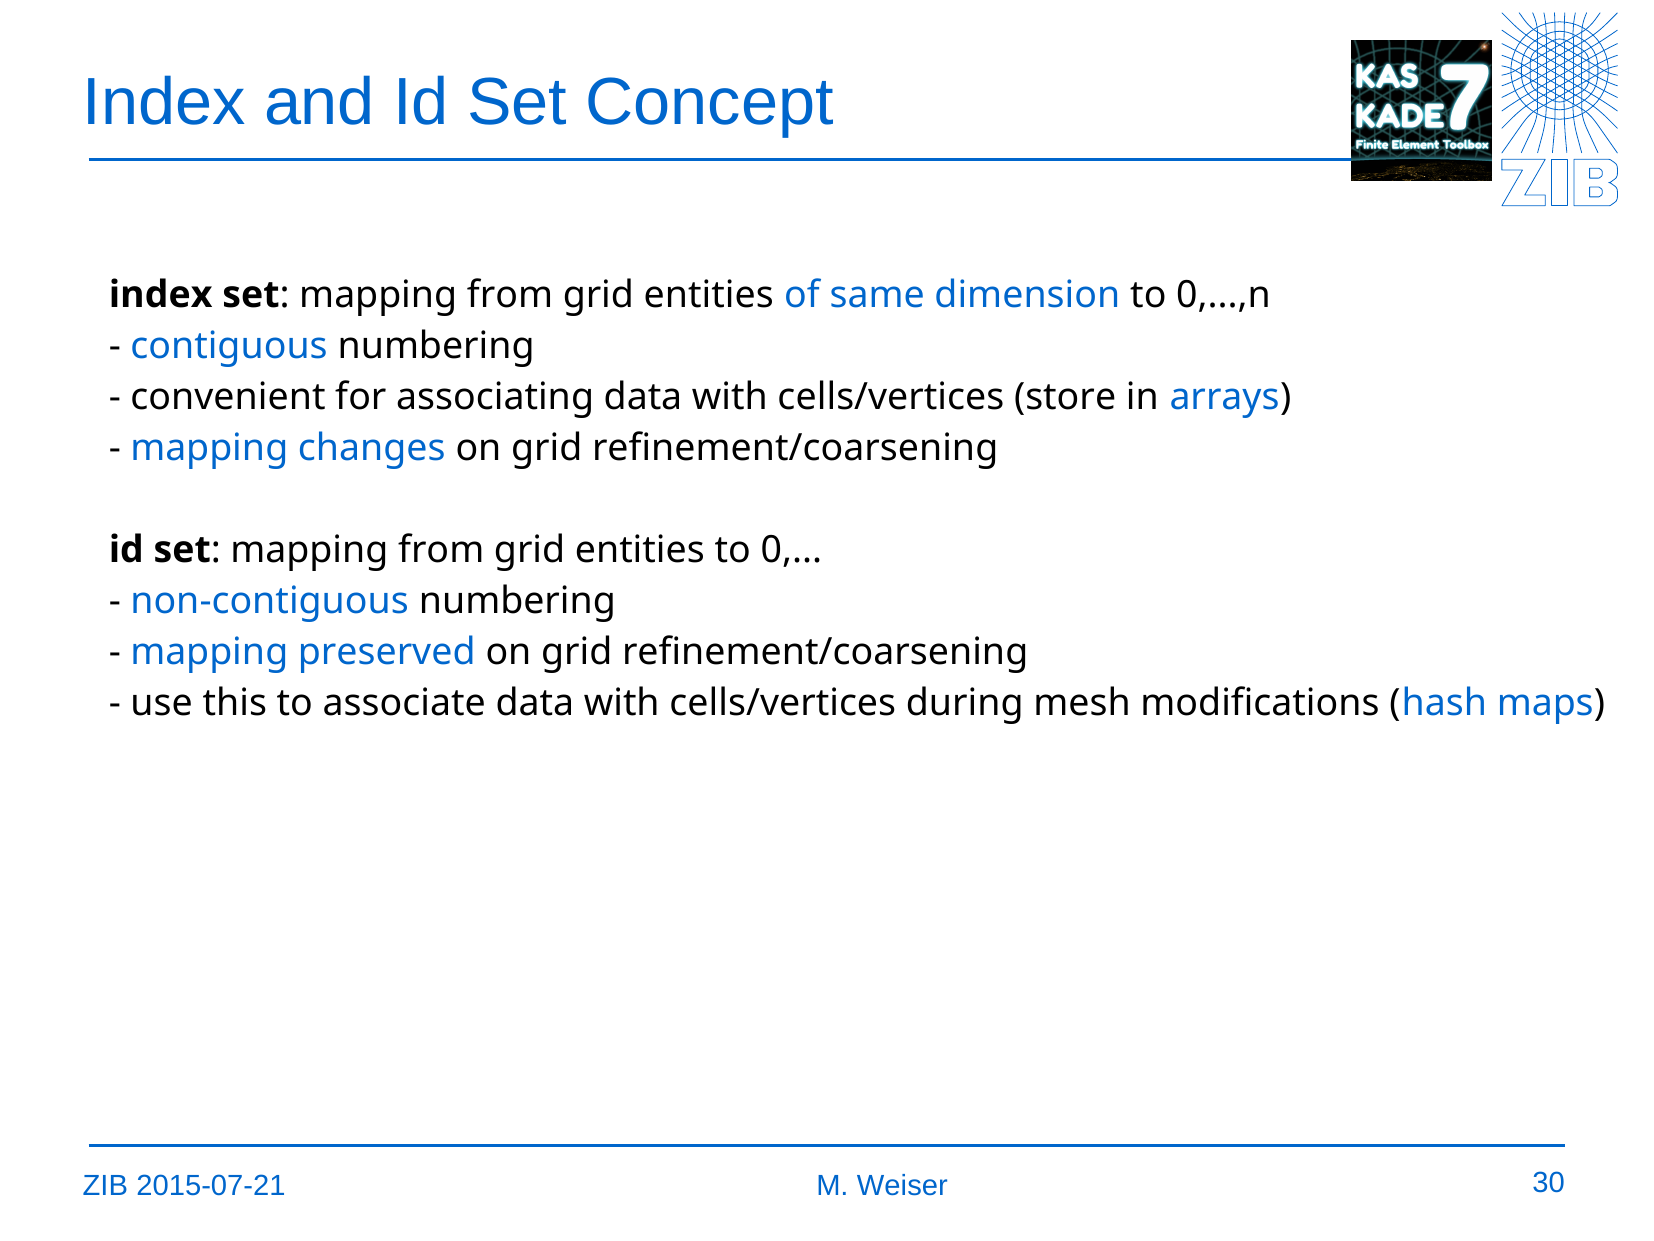

# Index and Id Set Concept
index set: mapping from grid entities of same dimension to 0,...,n
- contiguous numbering
- convenient for associating data with cells/vertices (store in arrays)
- mapping changes on grid refinement/coarsening
id set: mapping from grid entities to 0,...
- non-contiguous numbering
- mapping preserved on grid refinement/coarsening
- use this to associate data with cells/vertices during mesh modifications (hash maps)
30
ZIB 2015-07-21
M. Weiser